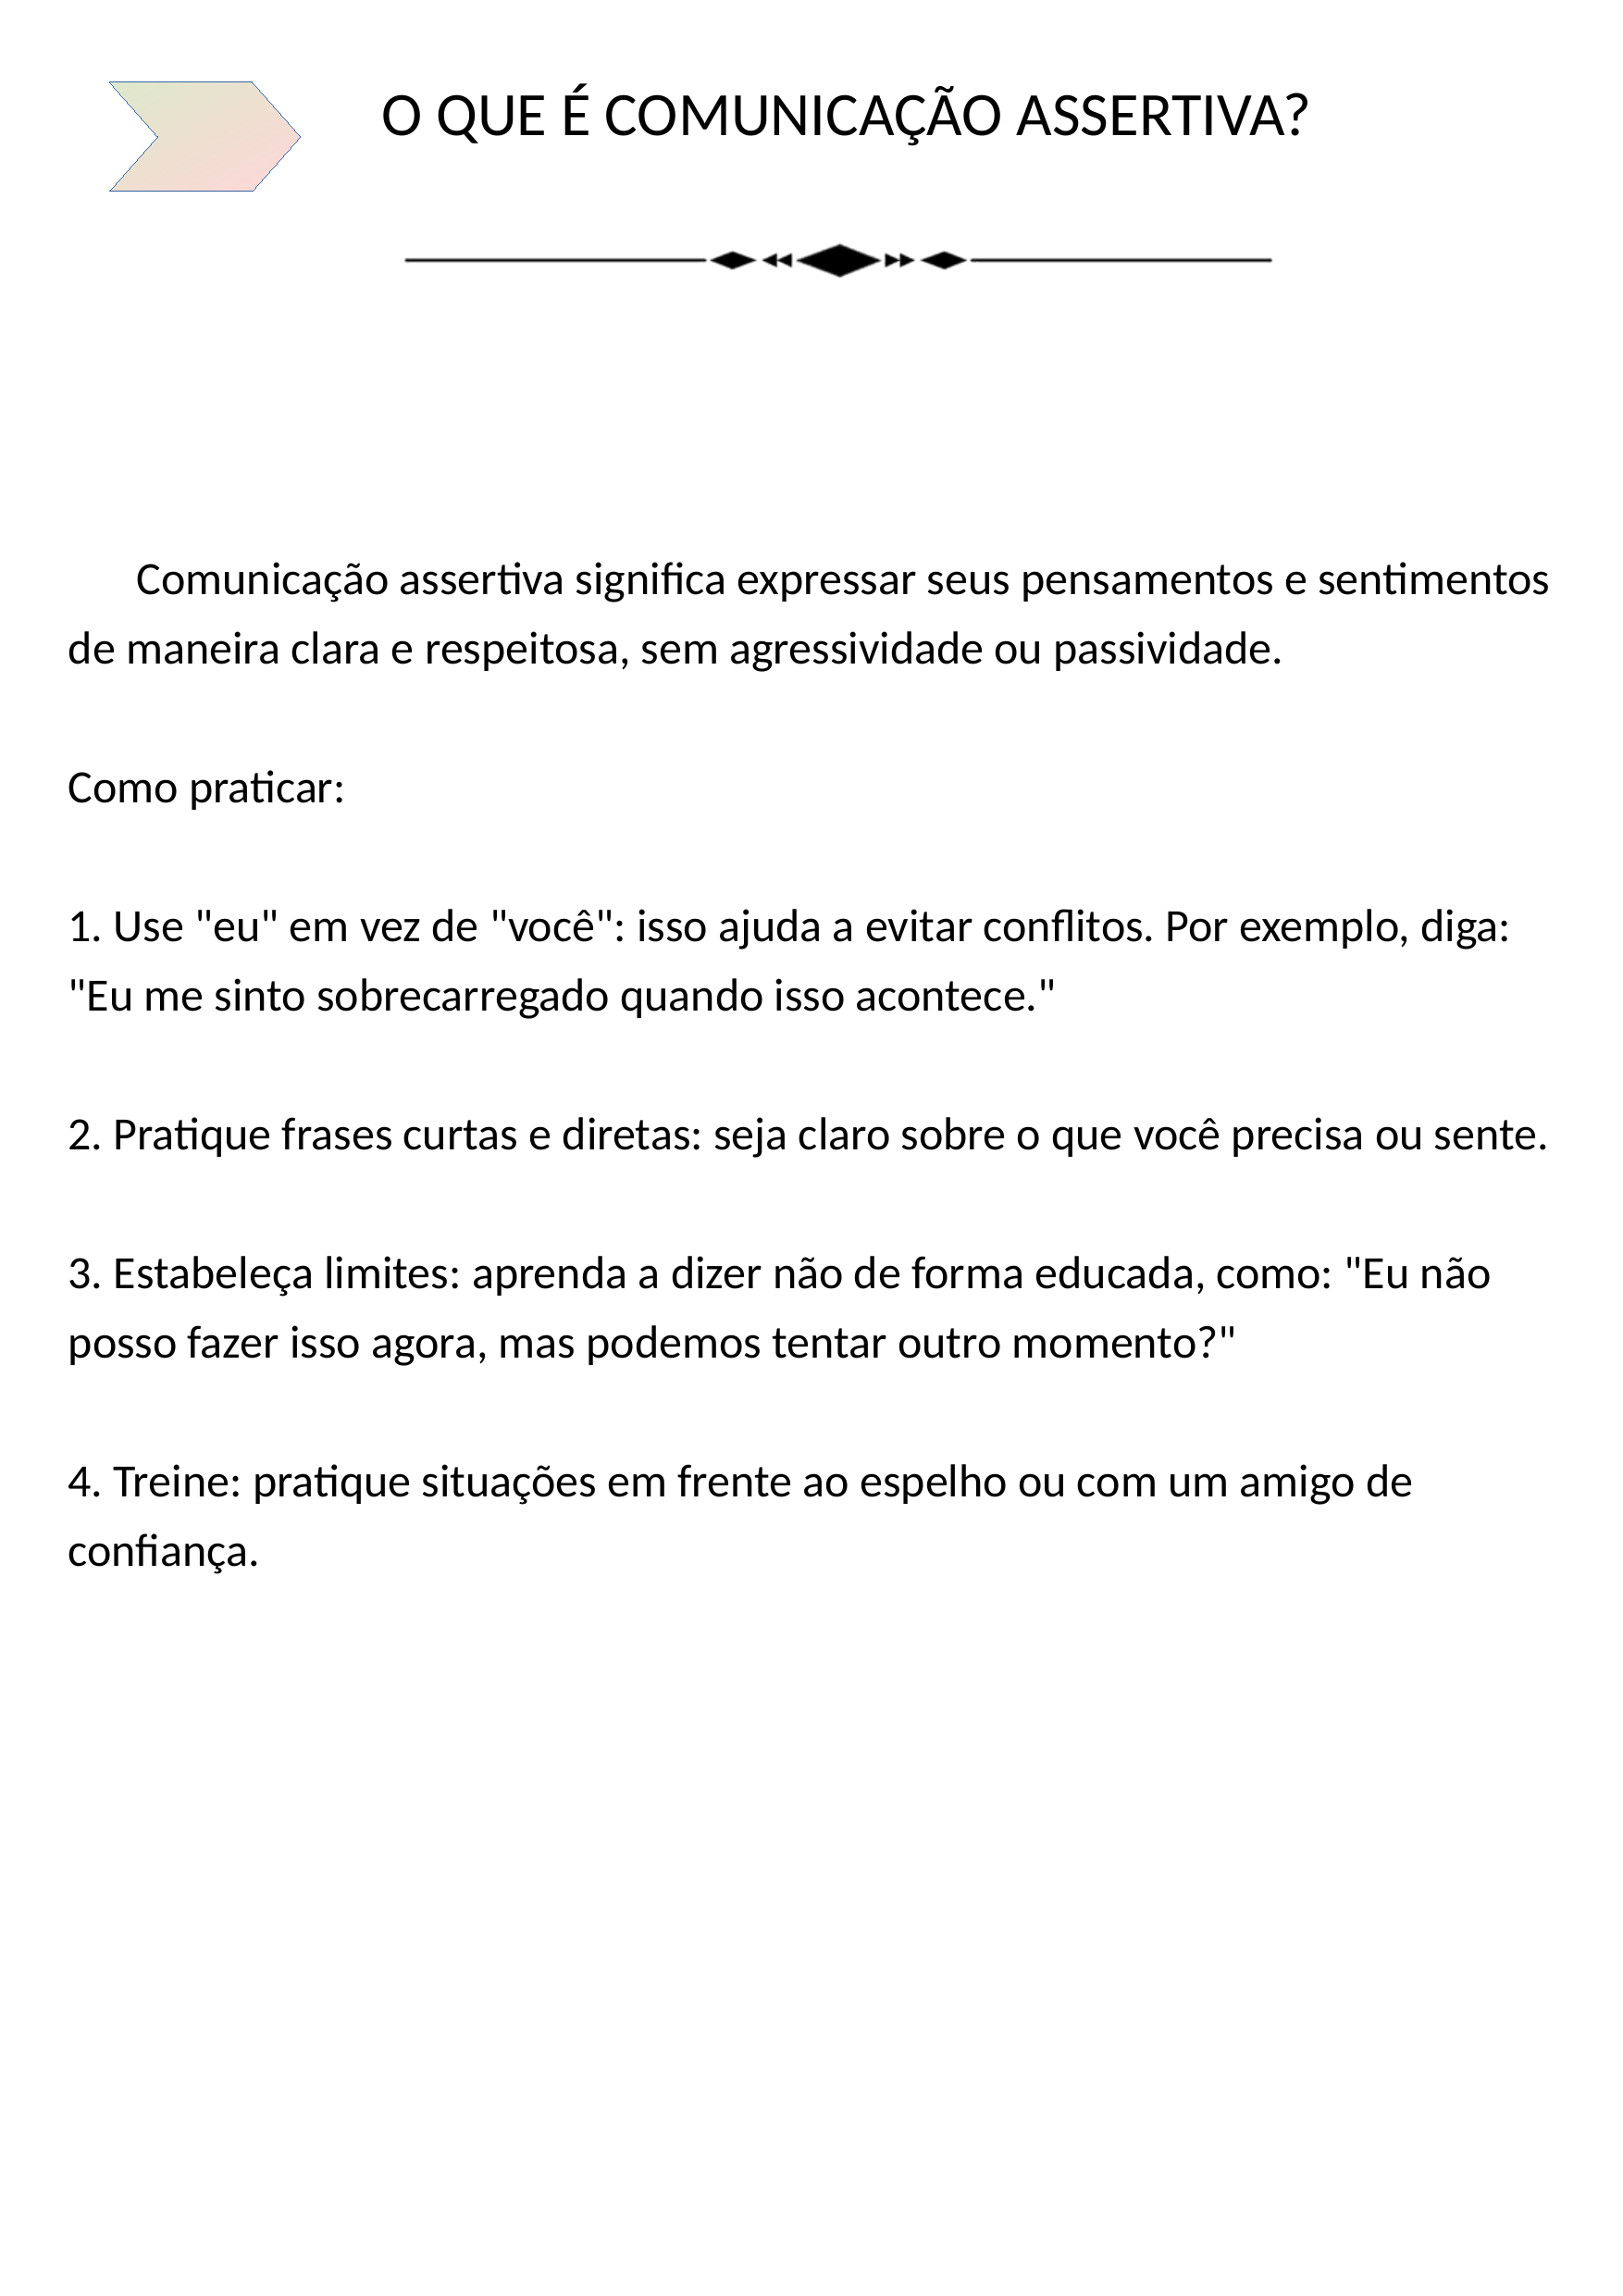

O que é comunicação assertiva?
	Comunicação assertiva significa expressar seus pensamentos e sentimentos de maneira clara e respeitosa, sem agressividade ou passividade.
Como praticar:
1. Use "eu" em vez de "você": isso ajuda a evitar conflitos. Por exemplo, diga: "Eu me sinto sobrecarregado quando isso acontece."
2. Pratique frases curtas e diretas: seja claro sobre o que você precisa ou sente.
3. Estabeleça limites: aprenda a dizer não de forma educada, como: "Eu não posso fazer isso agora, mas podemos tentar outro momento?"
4. Treine: pratique situações em frente ao espelho ou com um amigo de confiança.